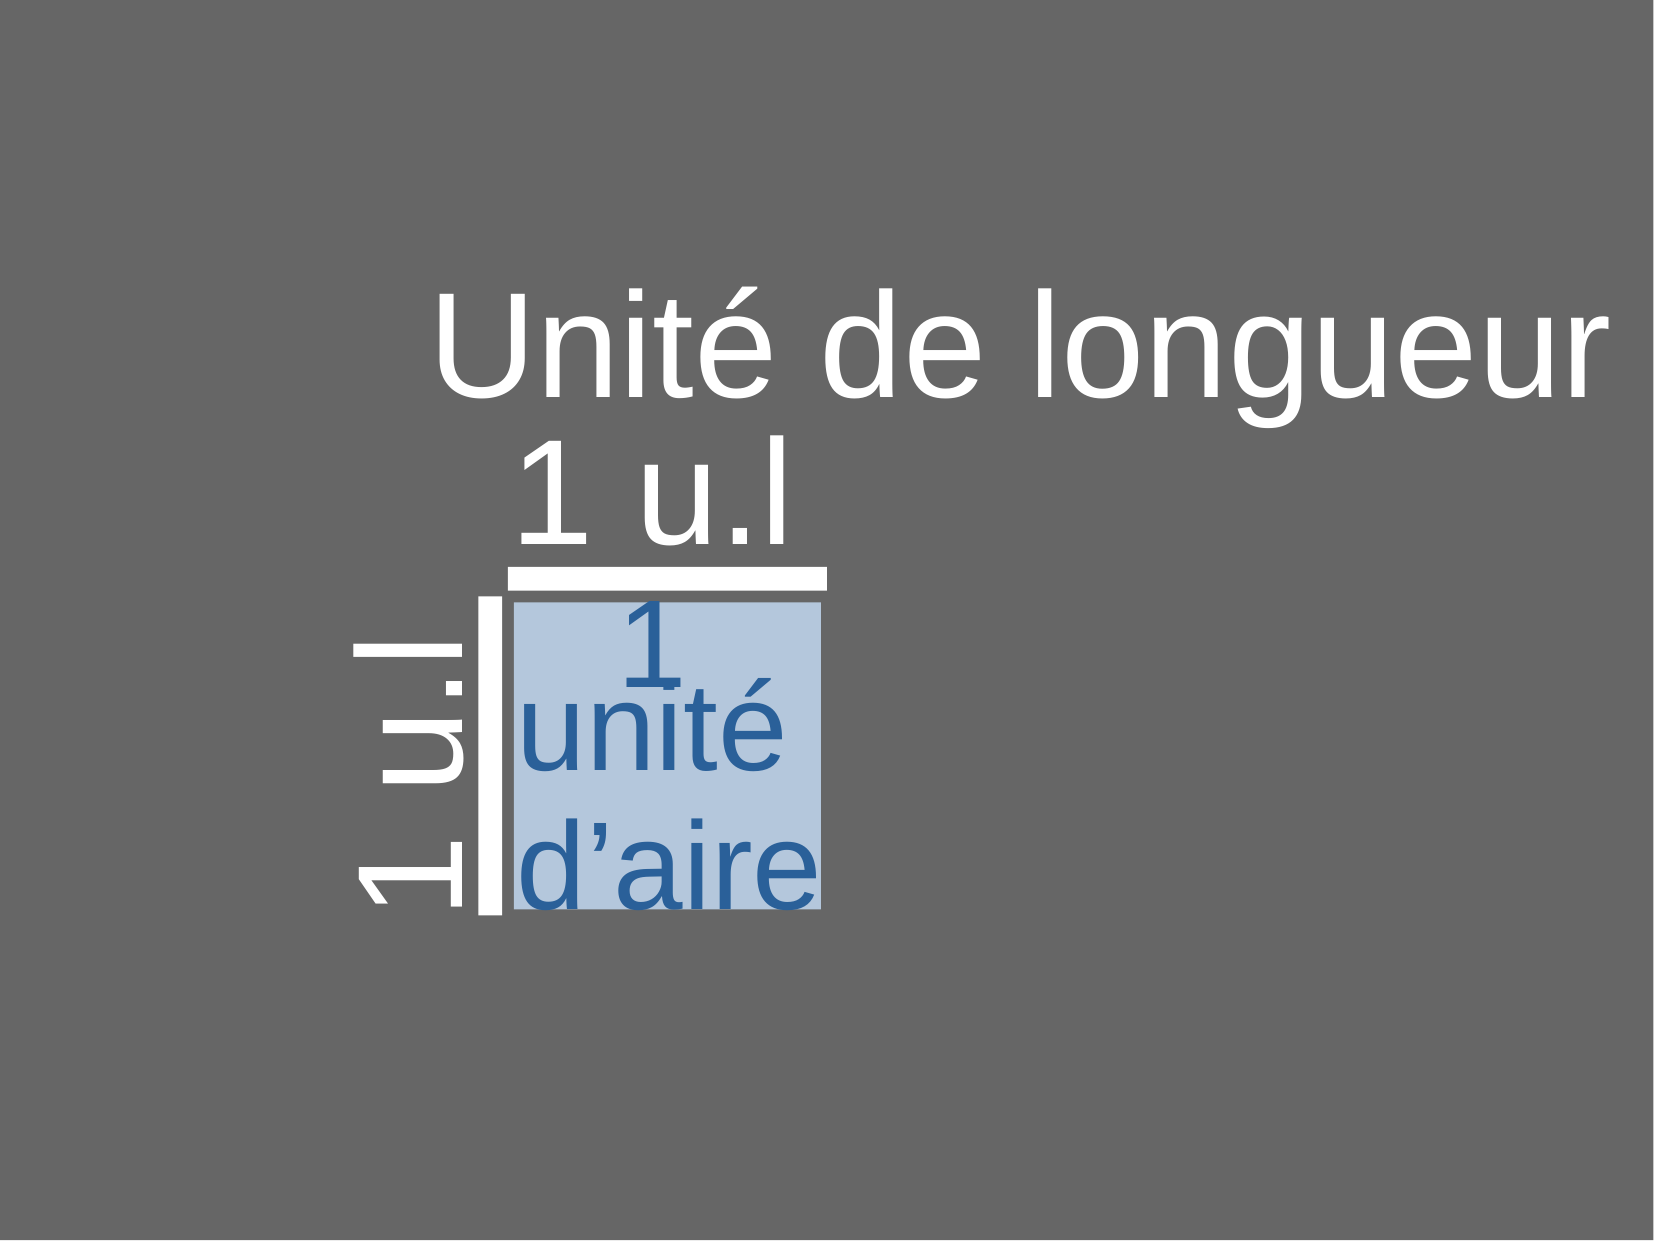

Unité de longueur
1 u.l
1
1 u.l
unité d’aire